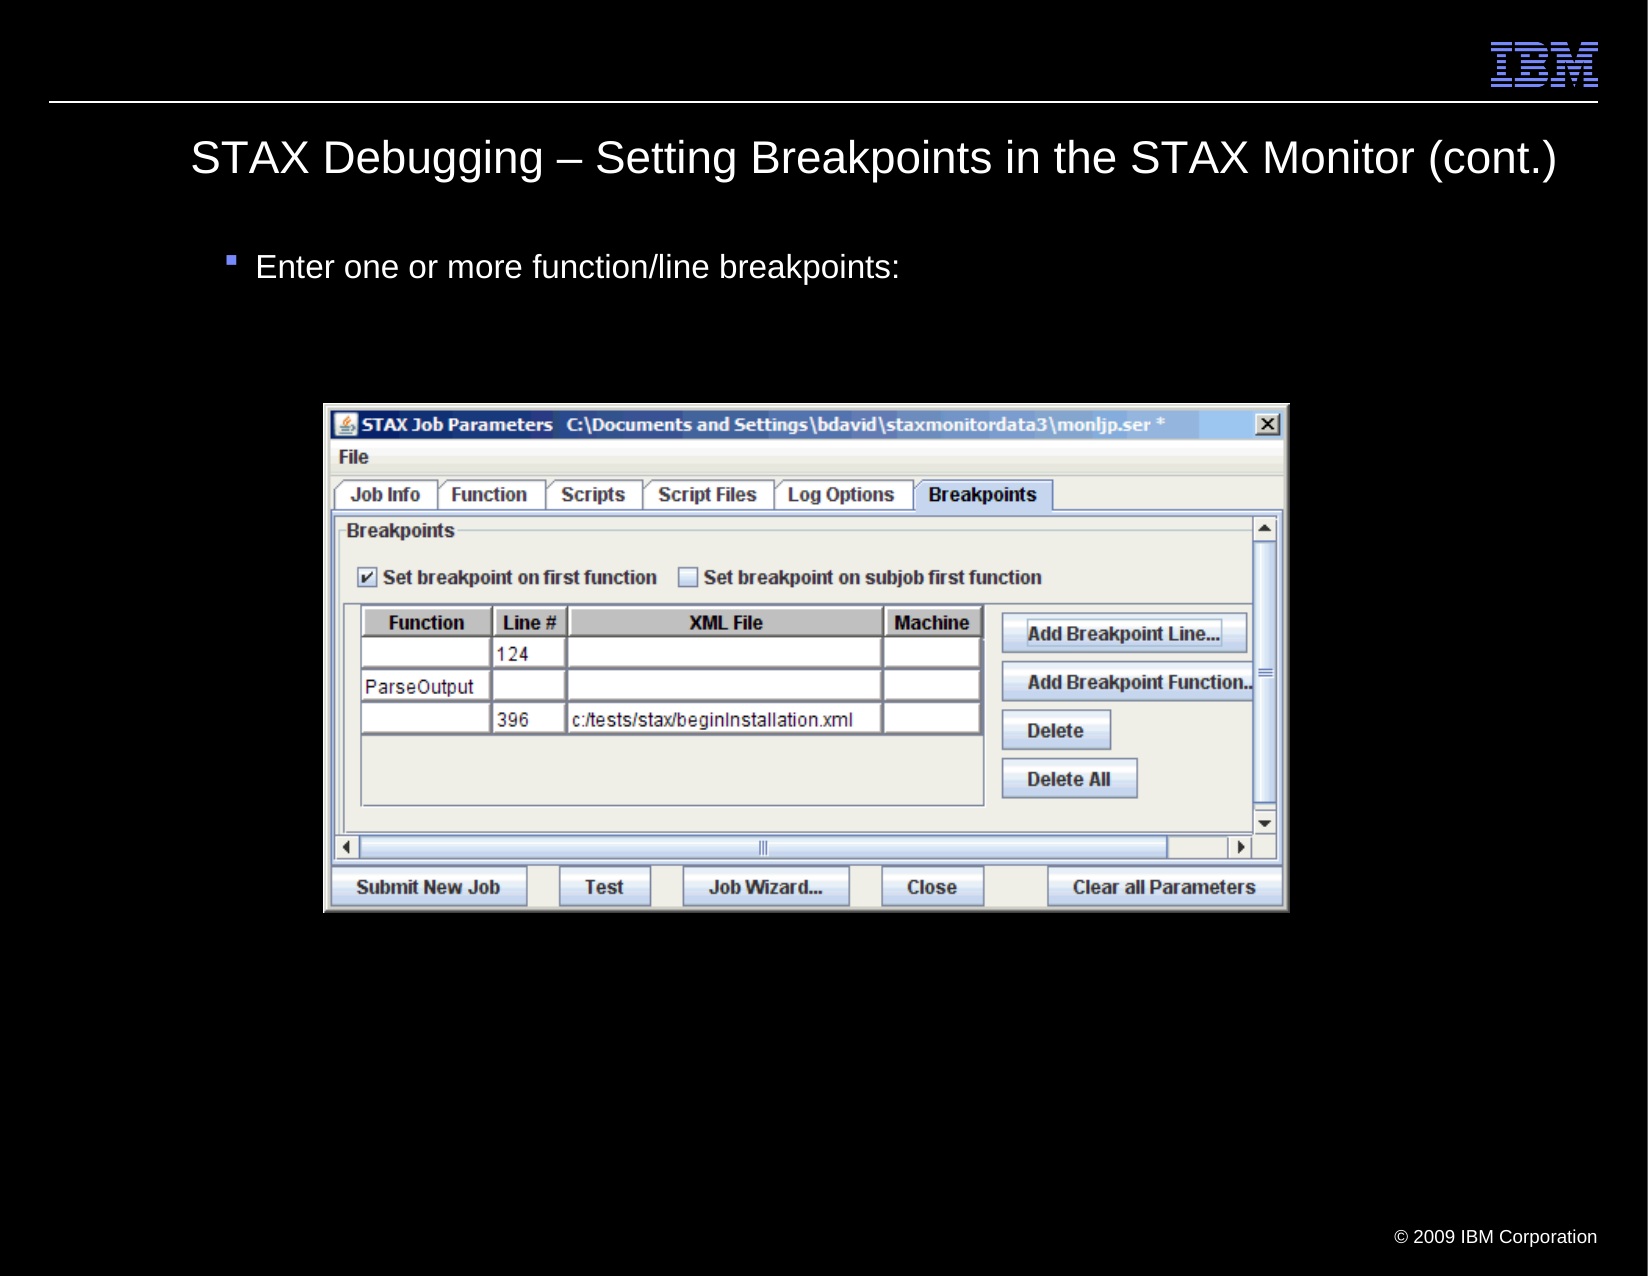

STAX Debugging – Setting Breakpoints in the STAX Monitor (cont.)
# Enter one or more function/line breakpoints: